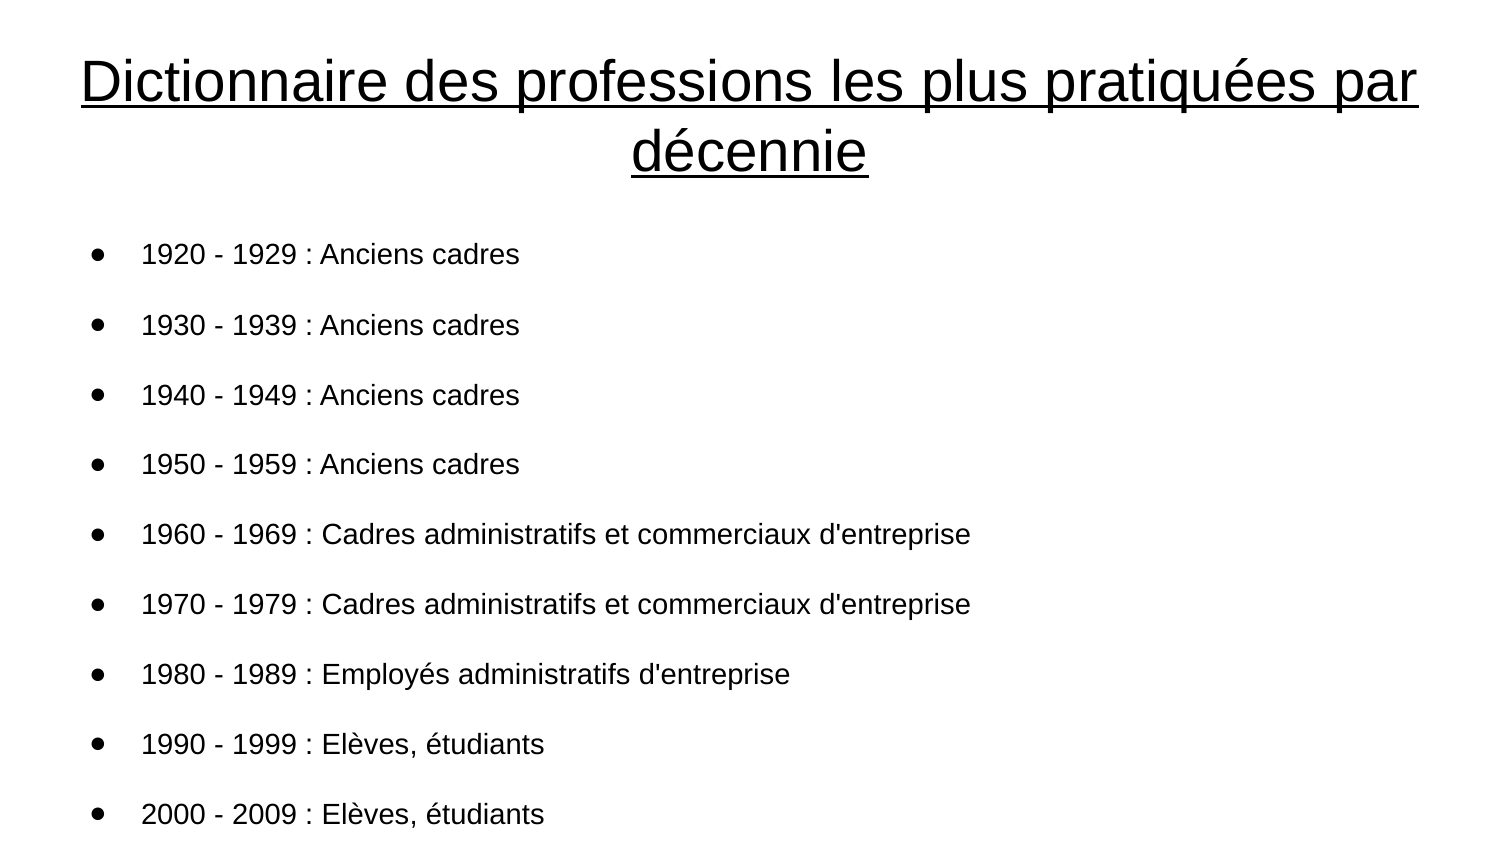

# Dictionnaire des professions les plus pratiquées par décennie
1920 - 1929 : Anciens cadres
1930 - 1939 : Anciens cadres
1940 - 1949 : Anciens cadres
1950 - 1959 : Anciens cadres
1960 - 1969 : Cadres administratifs et commerciaux d'entreprise
1970 - 1979 : Cadres administratifs et commerciaux d'entreprise
1980 - 1989 : Employés administratifs d'entreprise
1990 - 1999 : Elèves, étudiants
2000 - 2009 : Elèves, étudiants